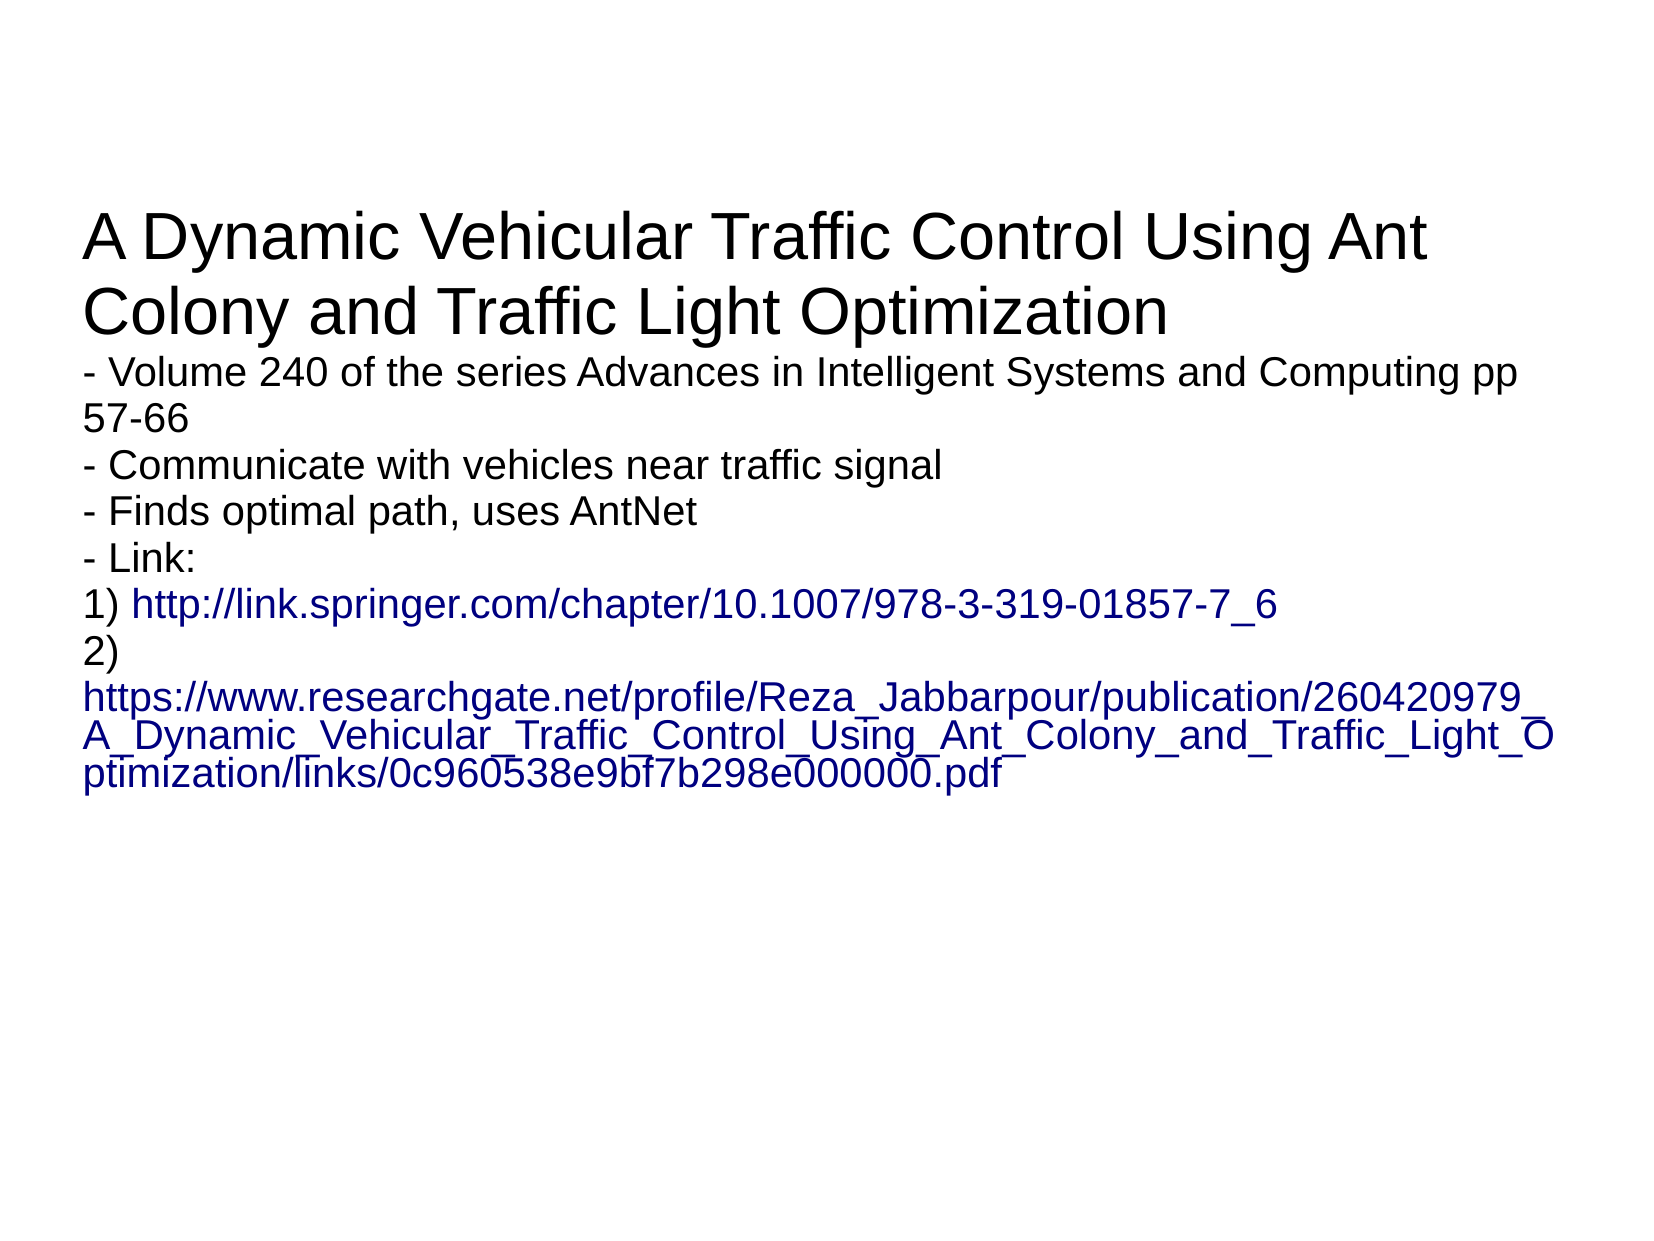

# A Dynamic Vehicular Traffic Control Using Ant Colony and Traffic Light Optimization
- Volume 240 of the series Advances in Intelligent Systems and Computing pp 57-66
- Communicate with vehicles near traffic signal
- Finds optimal path, uses AntNet
- Link:
1) http://link.springer.com/chapter/10.1007/978-3-319-01857-7_6
2) https://www.researchgate.net/profile/Reza_Jabbarpour/publication/260420979_A_Dynamic_Vehicular_Traffic_Control_Using_Ant_Colony_and_Traffic_Light_Optimization/links/0c960538e9bf7b298e000000.pdf